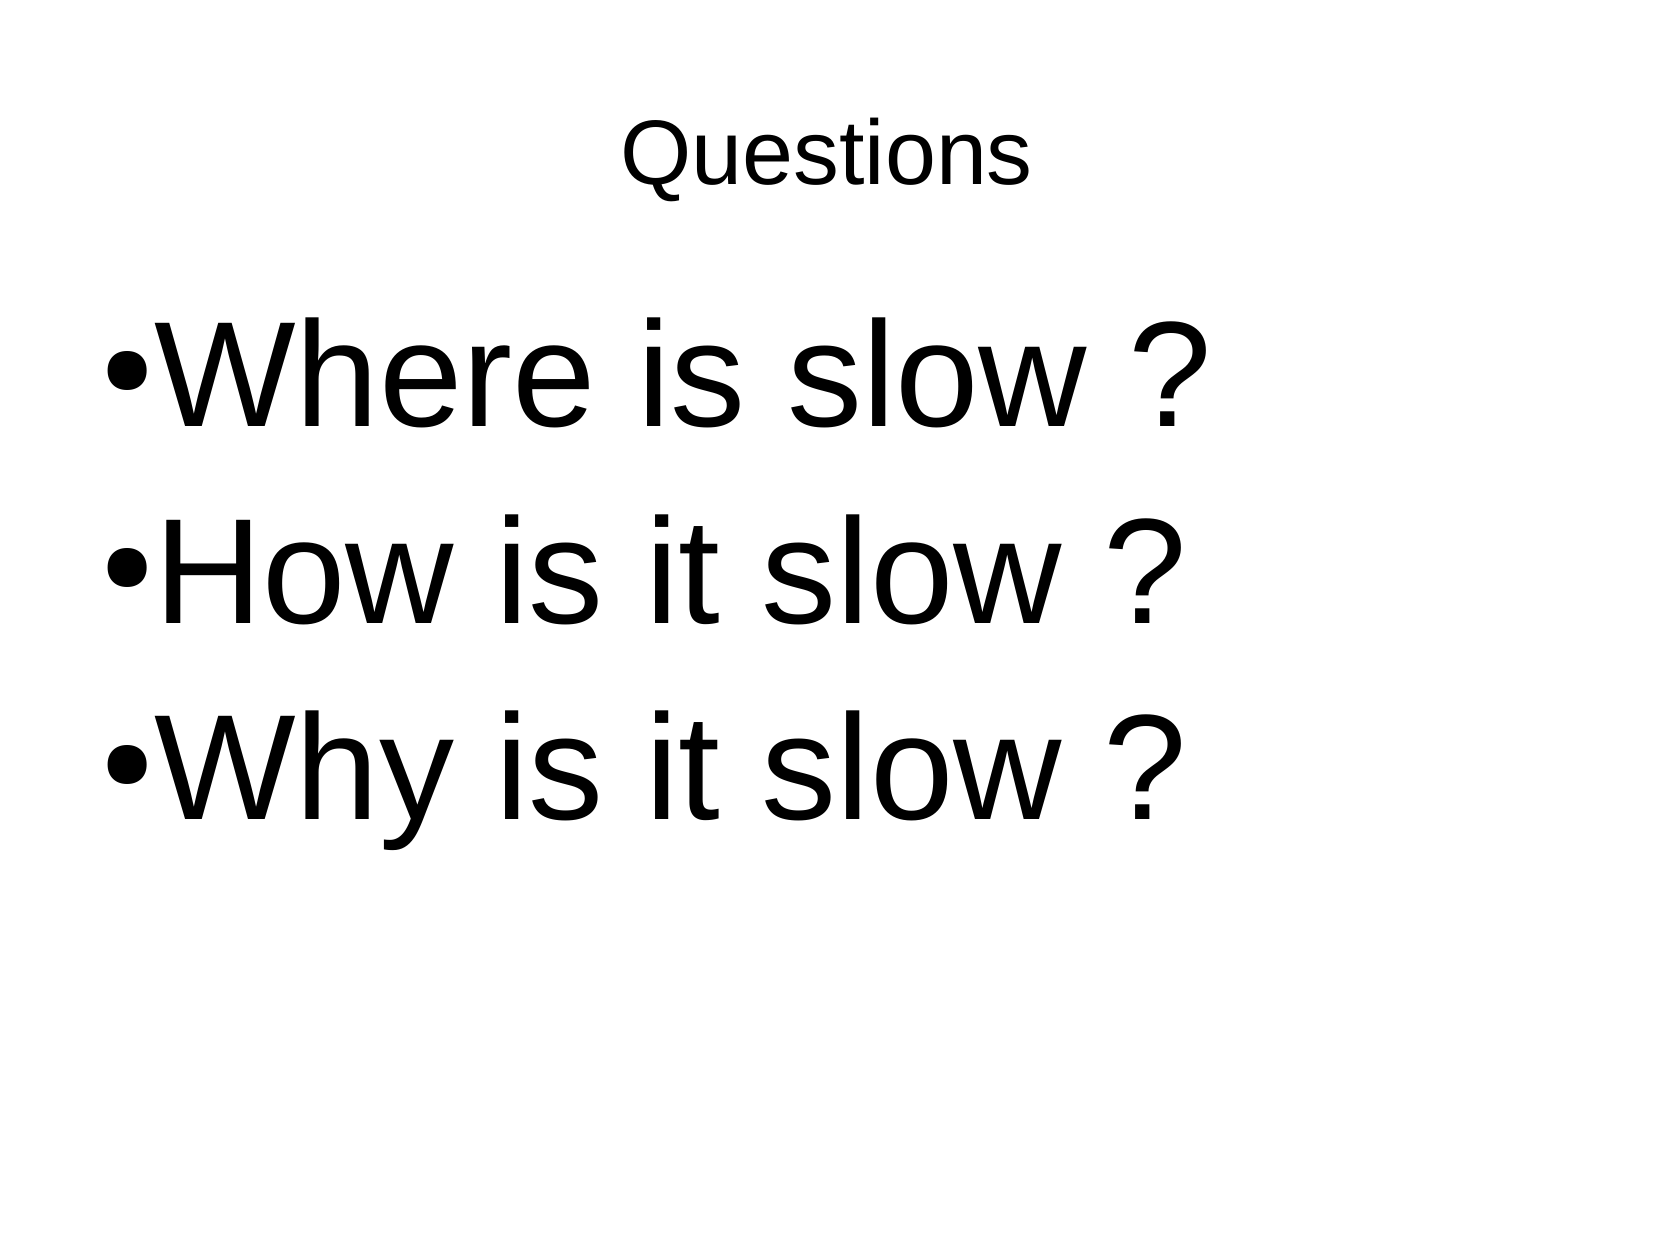

# Questions
Where is slow ?
How is it slow ?
Why is it slow ?